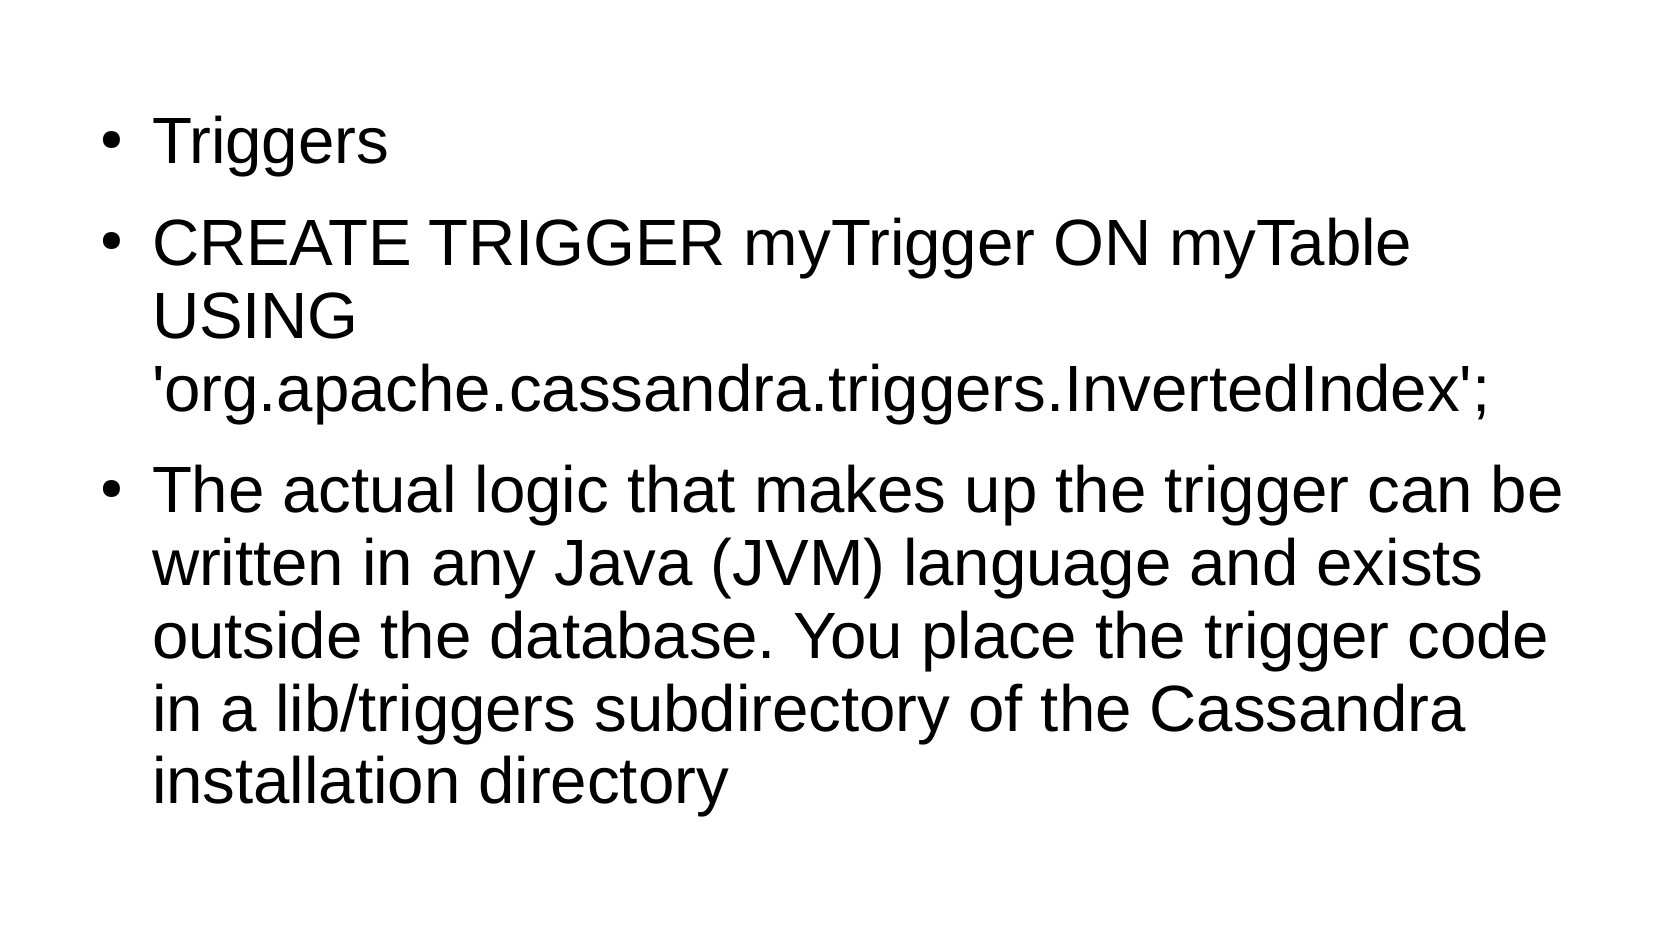

# Triggers
CREATE TRIGGER myTrigger ON myTable USING 'org.apache.cassandra.triggers.InvertedIndex';
The actual logic that makes up the trigger can be written in any Java (JVM) language and exists outside the database. You place the trigger code in a lib/triggers subdirectory of the Cassandra installation directory